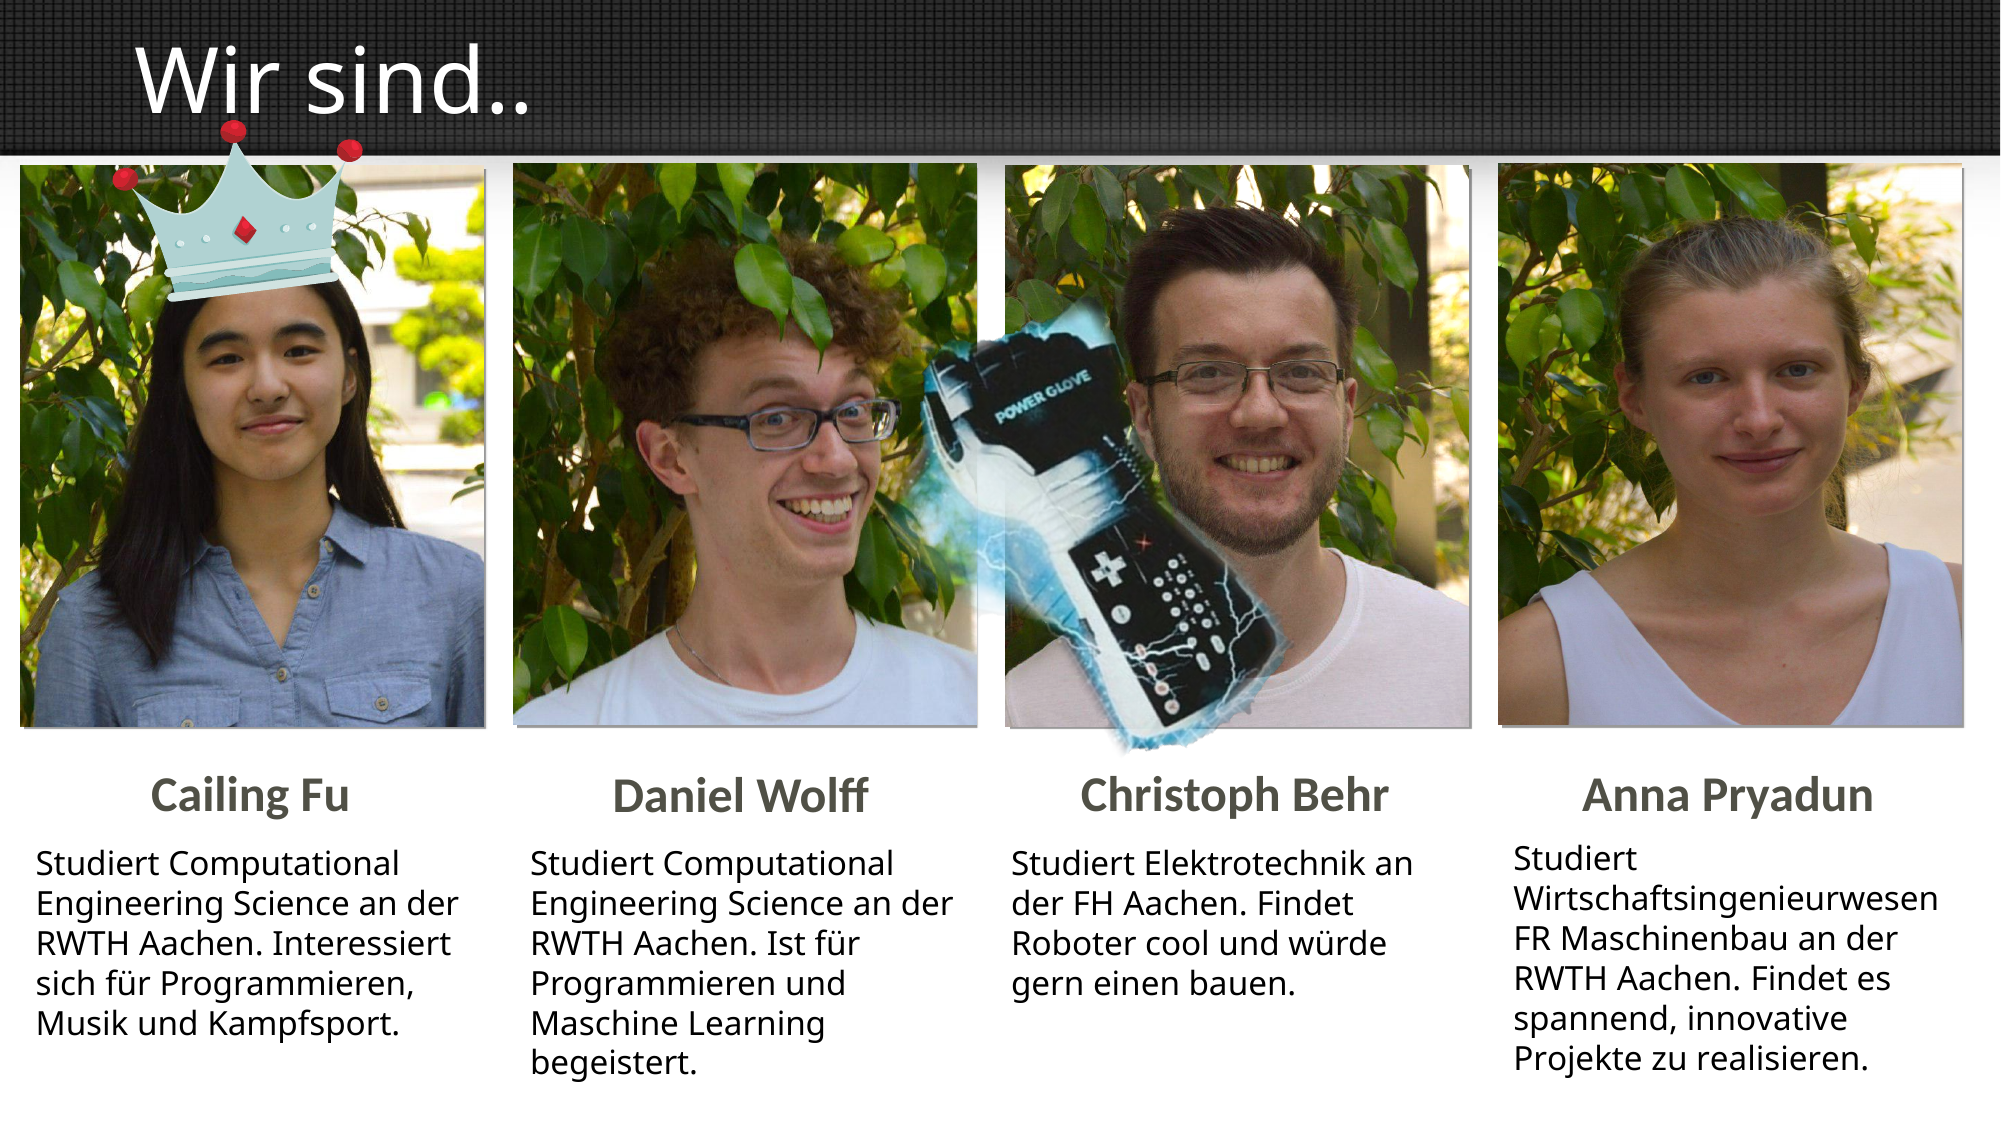

# Wir sind..
Cailing Fu
Christoph Behr
Anna Pryadun
Daniel Wolff
Studiert Wirtschaftsingenieurwesen FR Maschinenbau an der RWTH Aachen. Findet es spannend, innovative Projekte zu realisieren.
Studiert Computational Engineering Science an der RWTH Aachen. Ist für Programmieren und Maschine Learning begeistert.
Studiert Elektrotechnik an der FH Aachen. Findet Roboter cool und würde gern einen bauen.
Studiert Computational Engineering Science an der RWTH Aachen. Interessiert sich für Programmieren, Musik und Kampfsport.